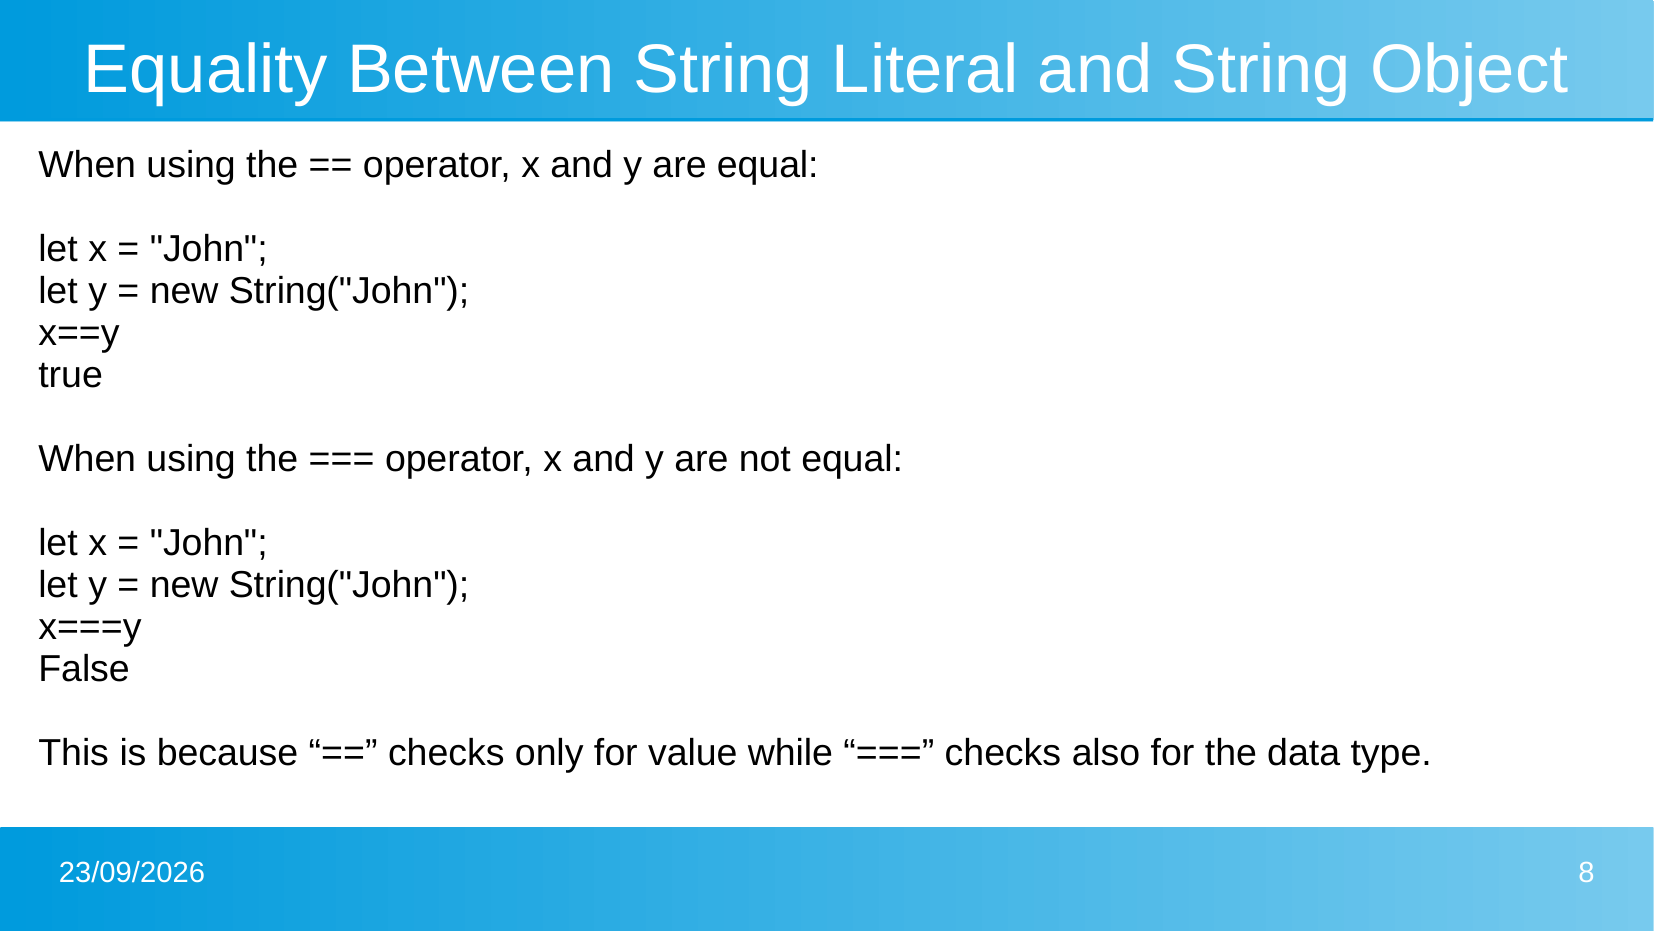

# Equality Between String Literal and String Object
When using the == operator, x and y are equal:
let x = "John";
let y = new String("John");
x==y
true
When using the === operator, x and y are not equal:
let x = "John";
let y = new String("John");
x===y
False
This is because “==” checks only for value while “===” checks also for the data type.
8